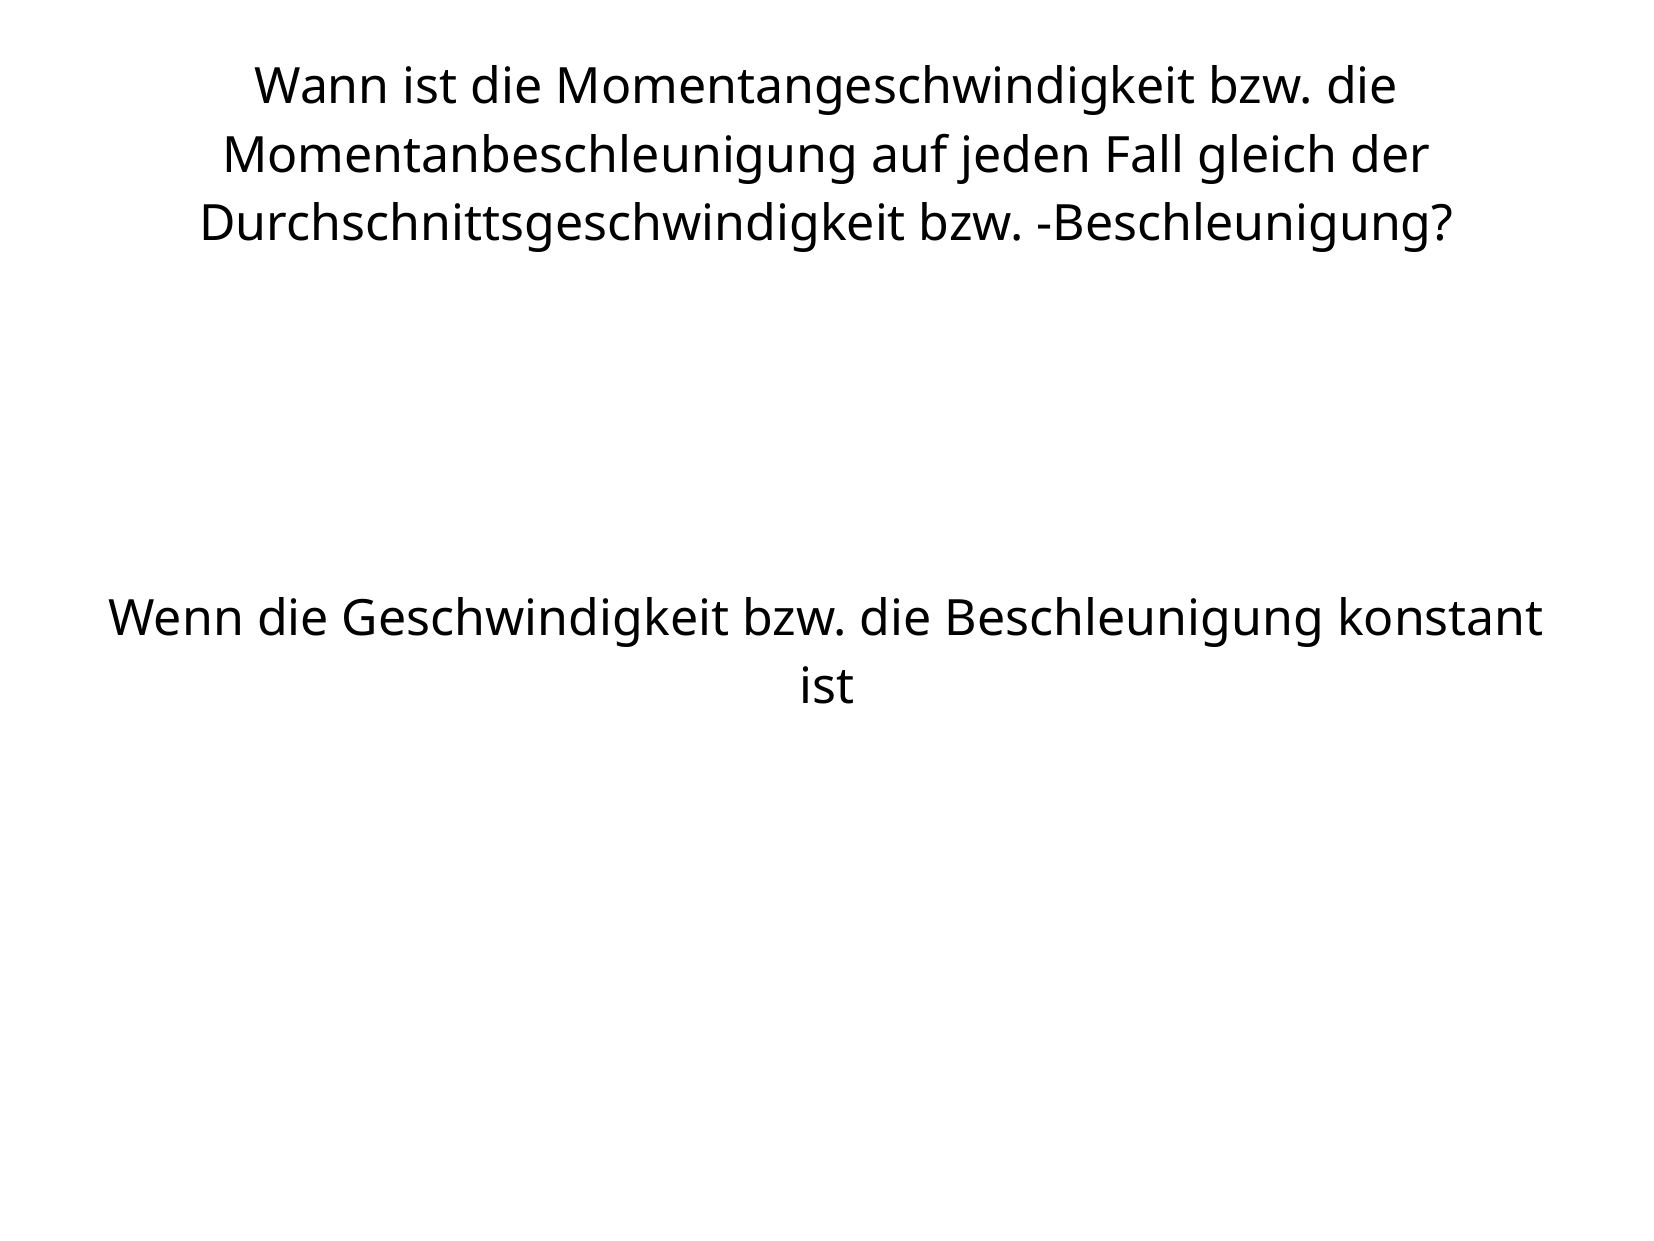

# Wann ist die Momentangeschwindigkeit bzw. die Momentanbeschleunigung auf jeden Fall gleich der Durchschnittsgeschwindigkeit bzw. -Beschleunigung?
Wenn die Geschwindigkeit bzw. die Beschleunigung konstant ist